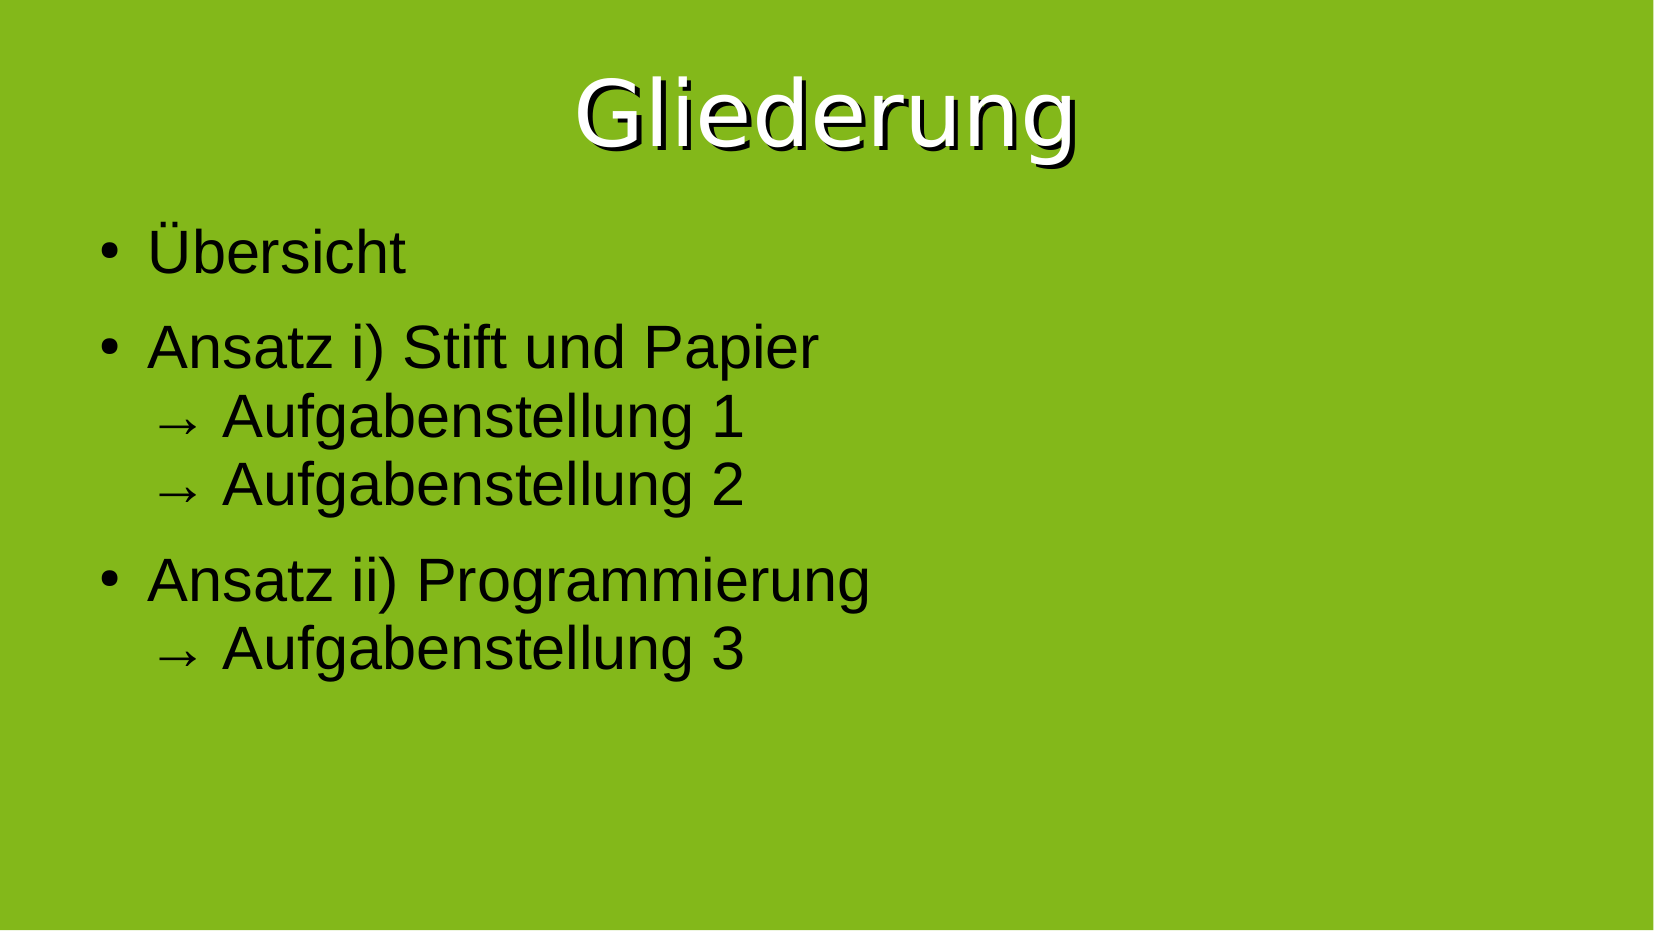

# Gliederung
Übersicht
Ansatz i) Stift und Papier
→ Aufgabenstellung 1
→ Aufgabenstellung 2
Ansatz ii) Programmierung
→ Aufgabenstellung 3